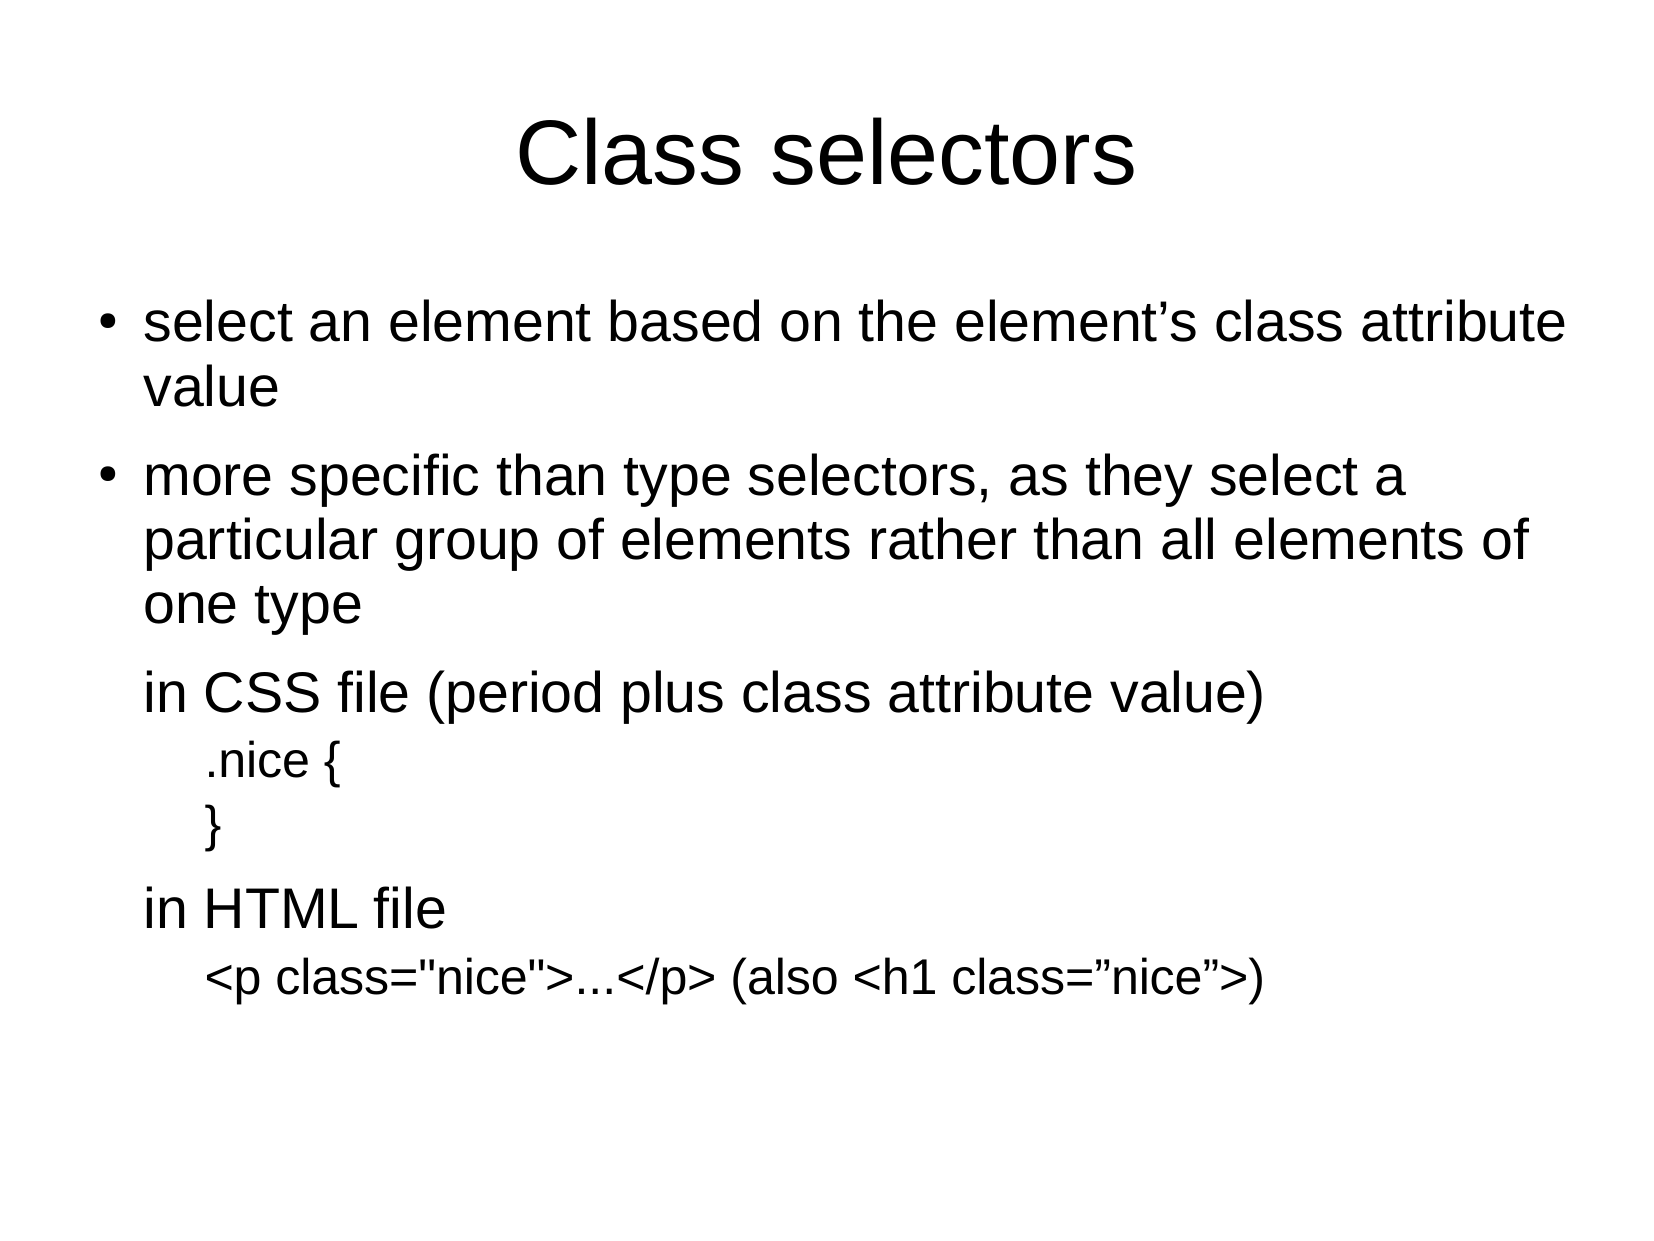

# Class selectors
select an element based on the element’s class attribute value
more specific than type selectors, as they select a particular group of elements rather than all elements of one type
in CSS file (period plus class attribute value)
.nice {
}
in HTML file
<p class="nice">...</p> (also <h1 class=”nice”>)